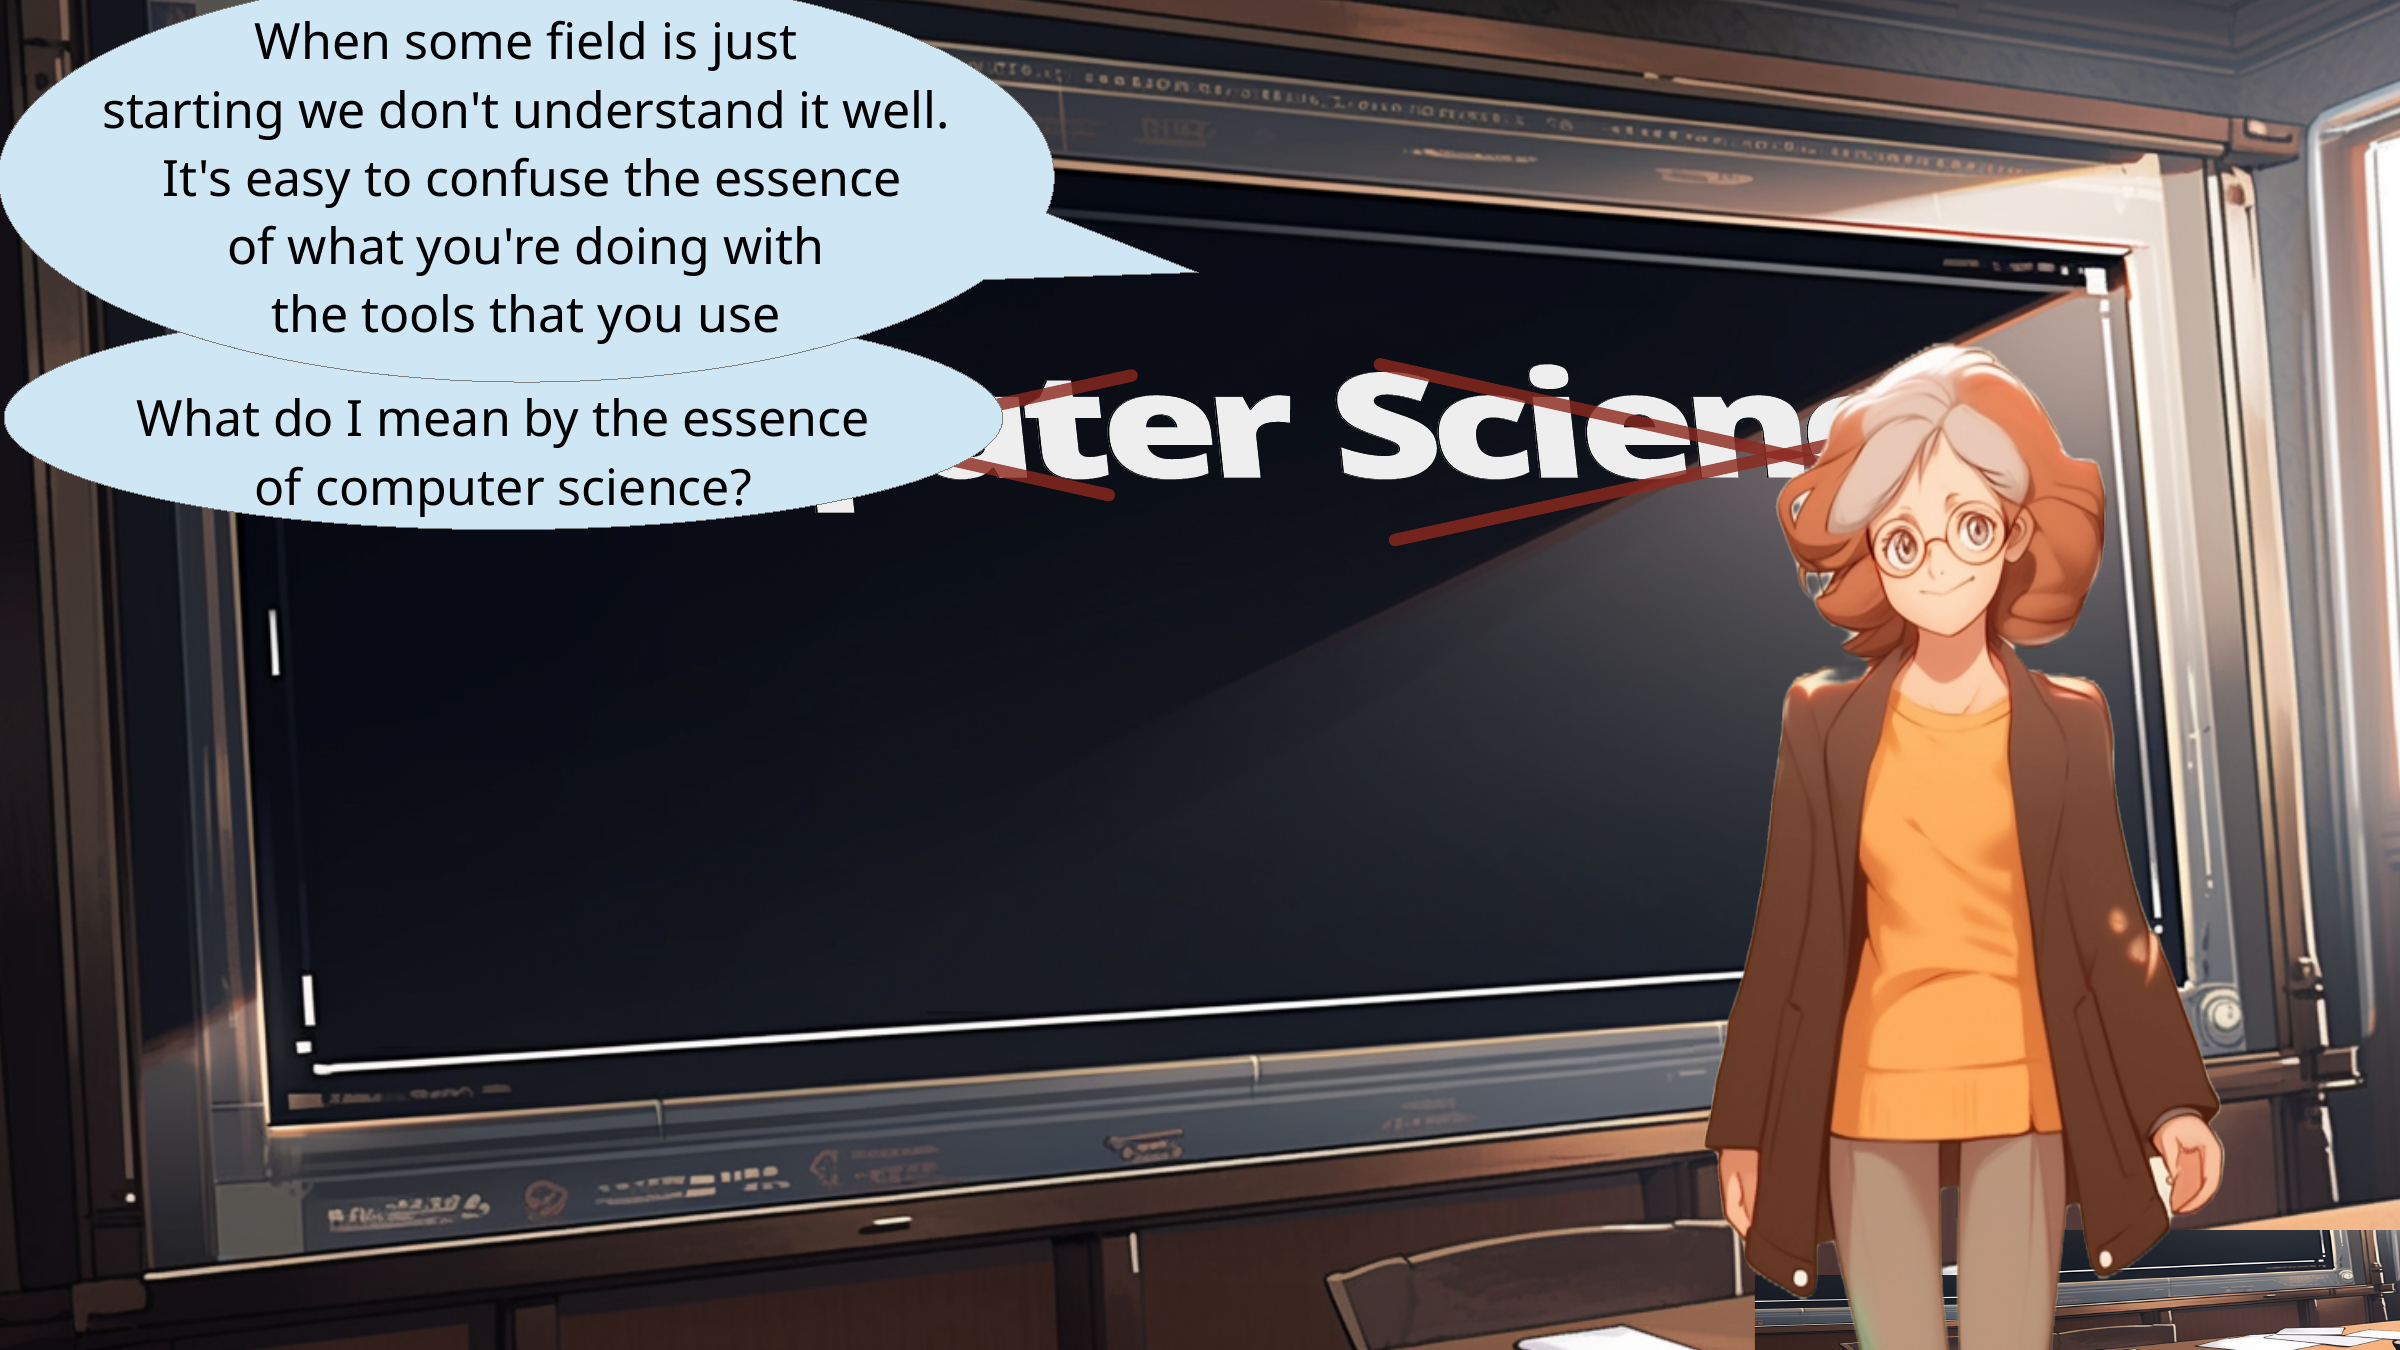

When some field is just
starting we don't understand it well.
 It's easy to confuse the essence
of what you're doing with
the tools that you use
What do I mean by the essence
of computer science?
Computer Science